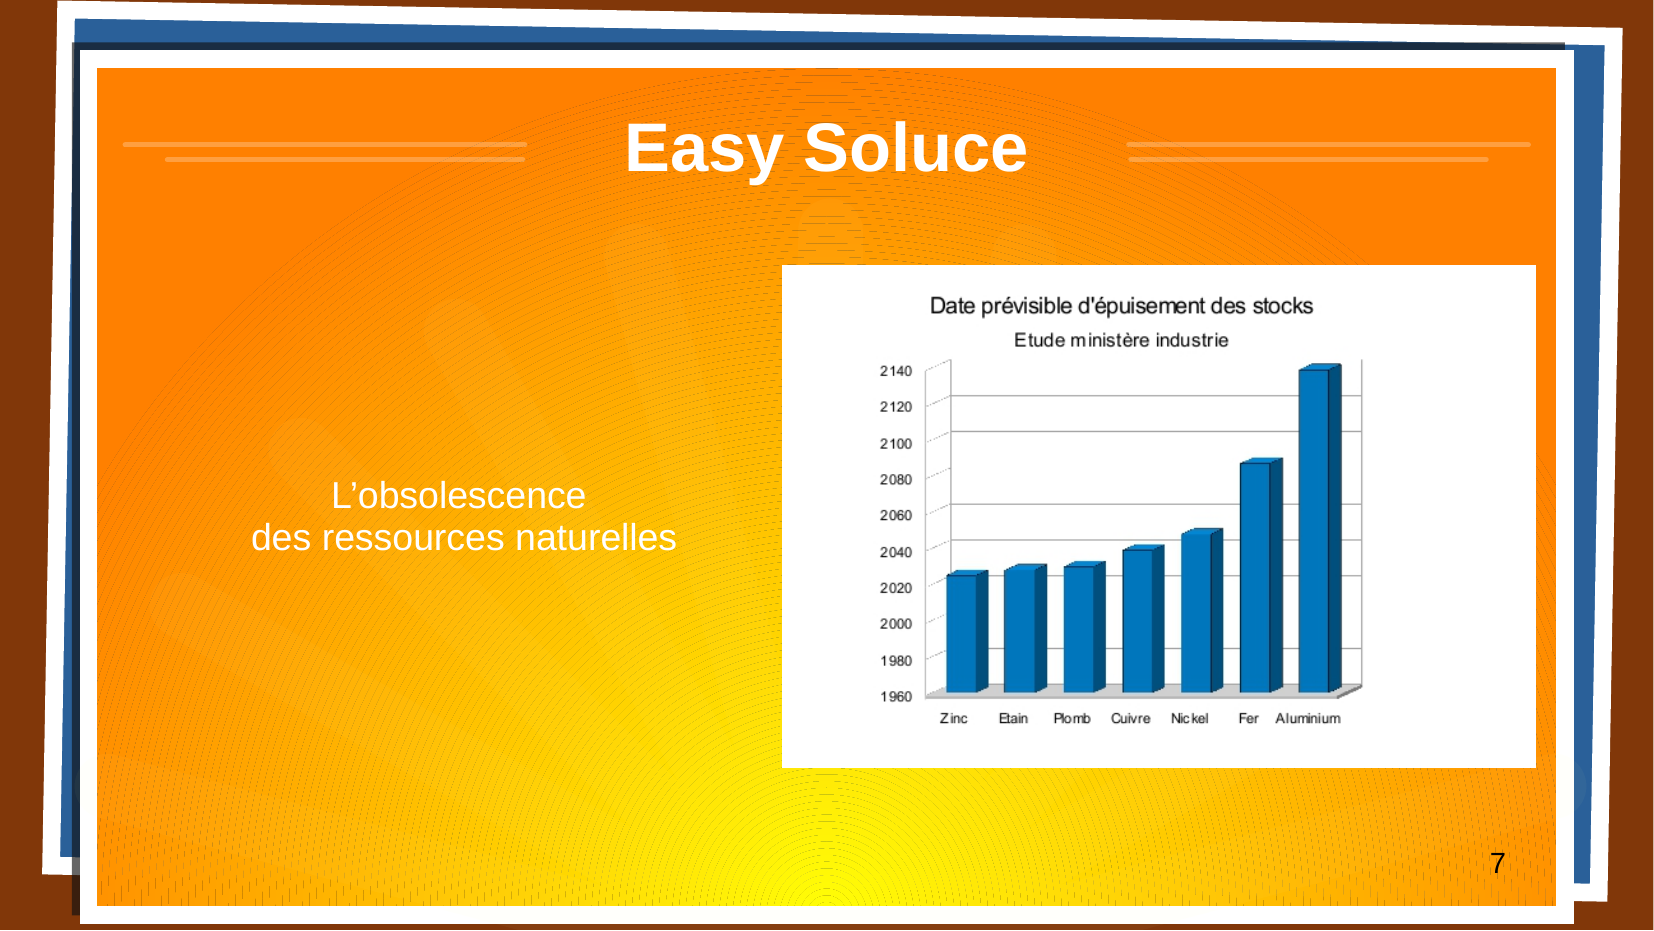

# Easy Soluce
L’obsolescence
des ressources naturelles
7